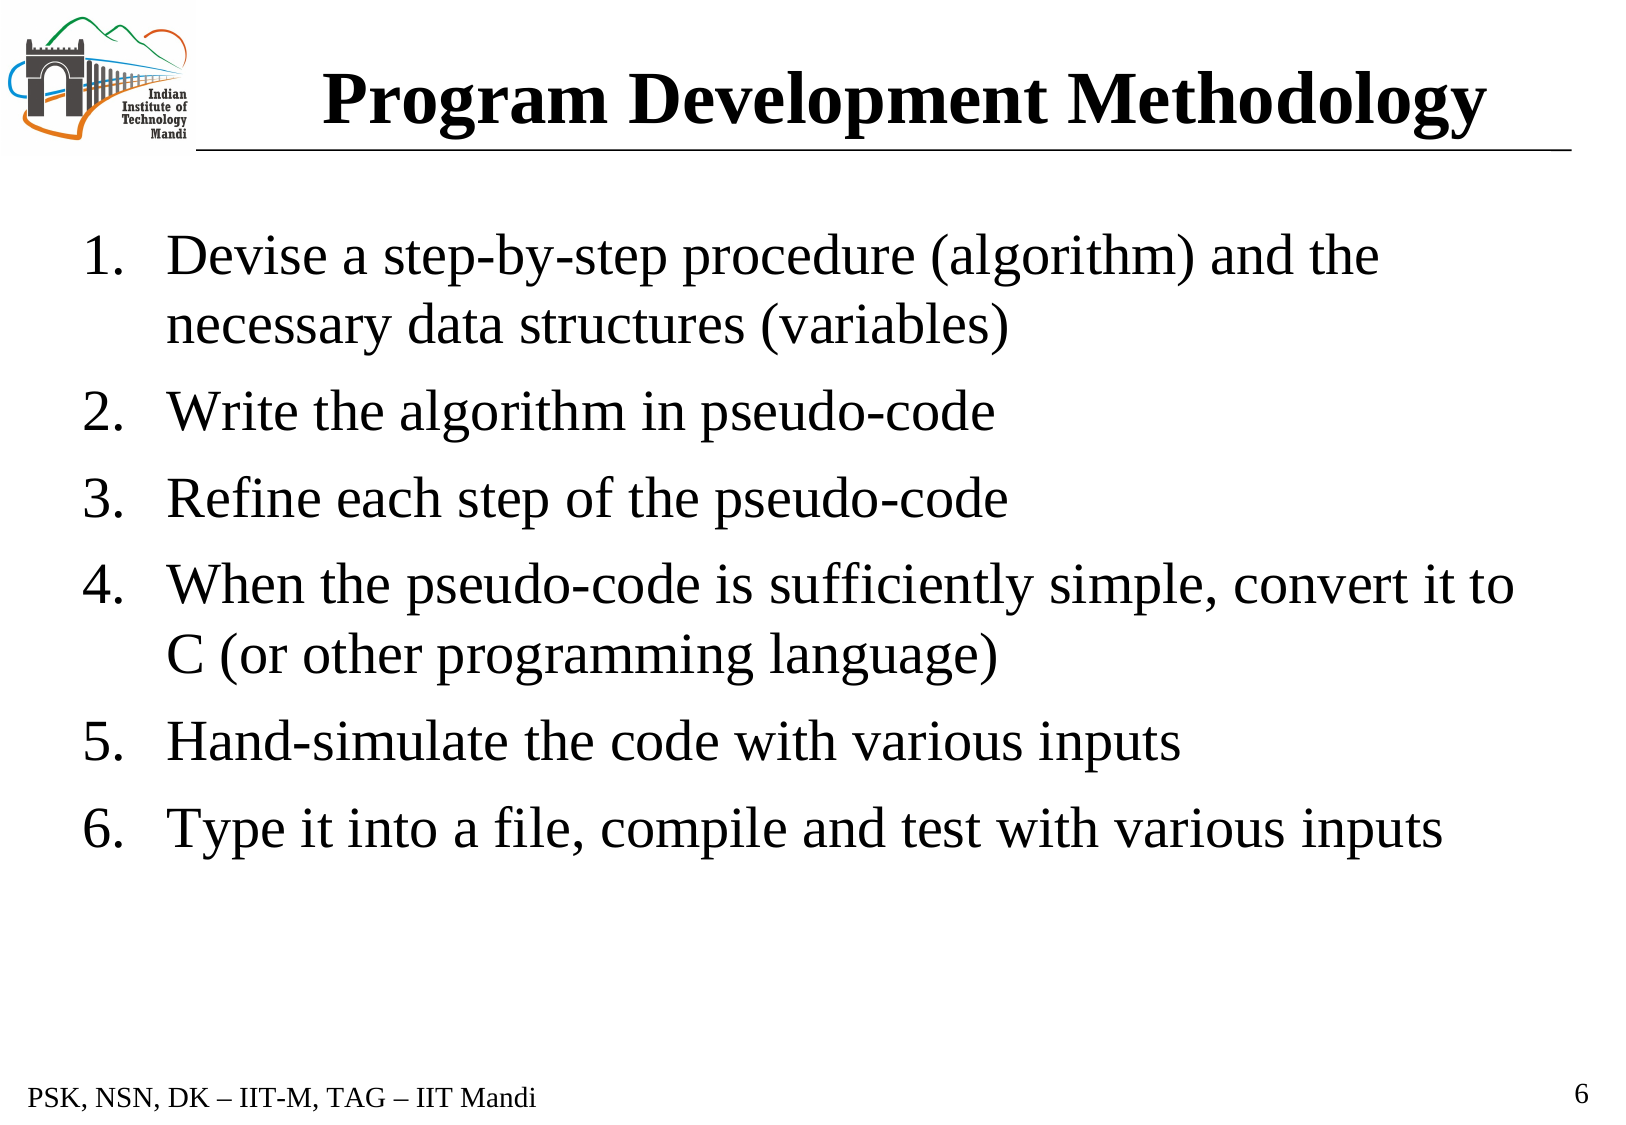

# Program Development Methodology
Devise a step-by-step procedure (algorithm) and the necessary data structures (variables)
Write the algorithm in pseudo-code
Refine each step of the pseudo-code
When the pseudo-code is sufficiently simple, convert it to C (or other programming language)
Hand-simulate the code with various inputs
Type it into a file, compile and test with various inputs